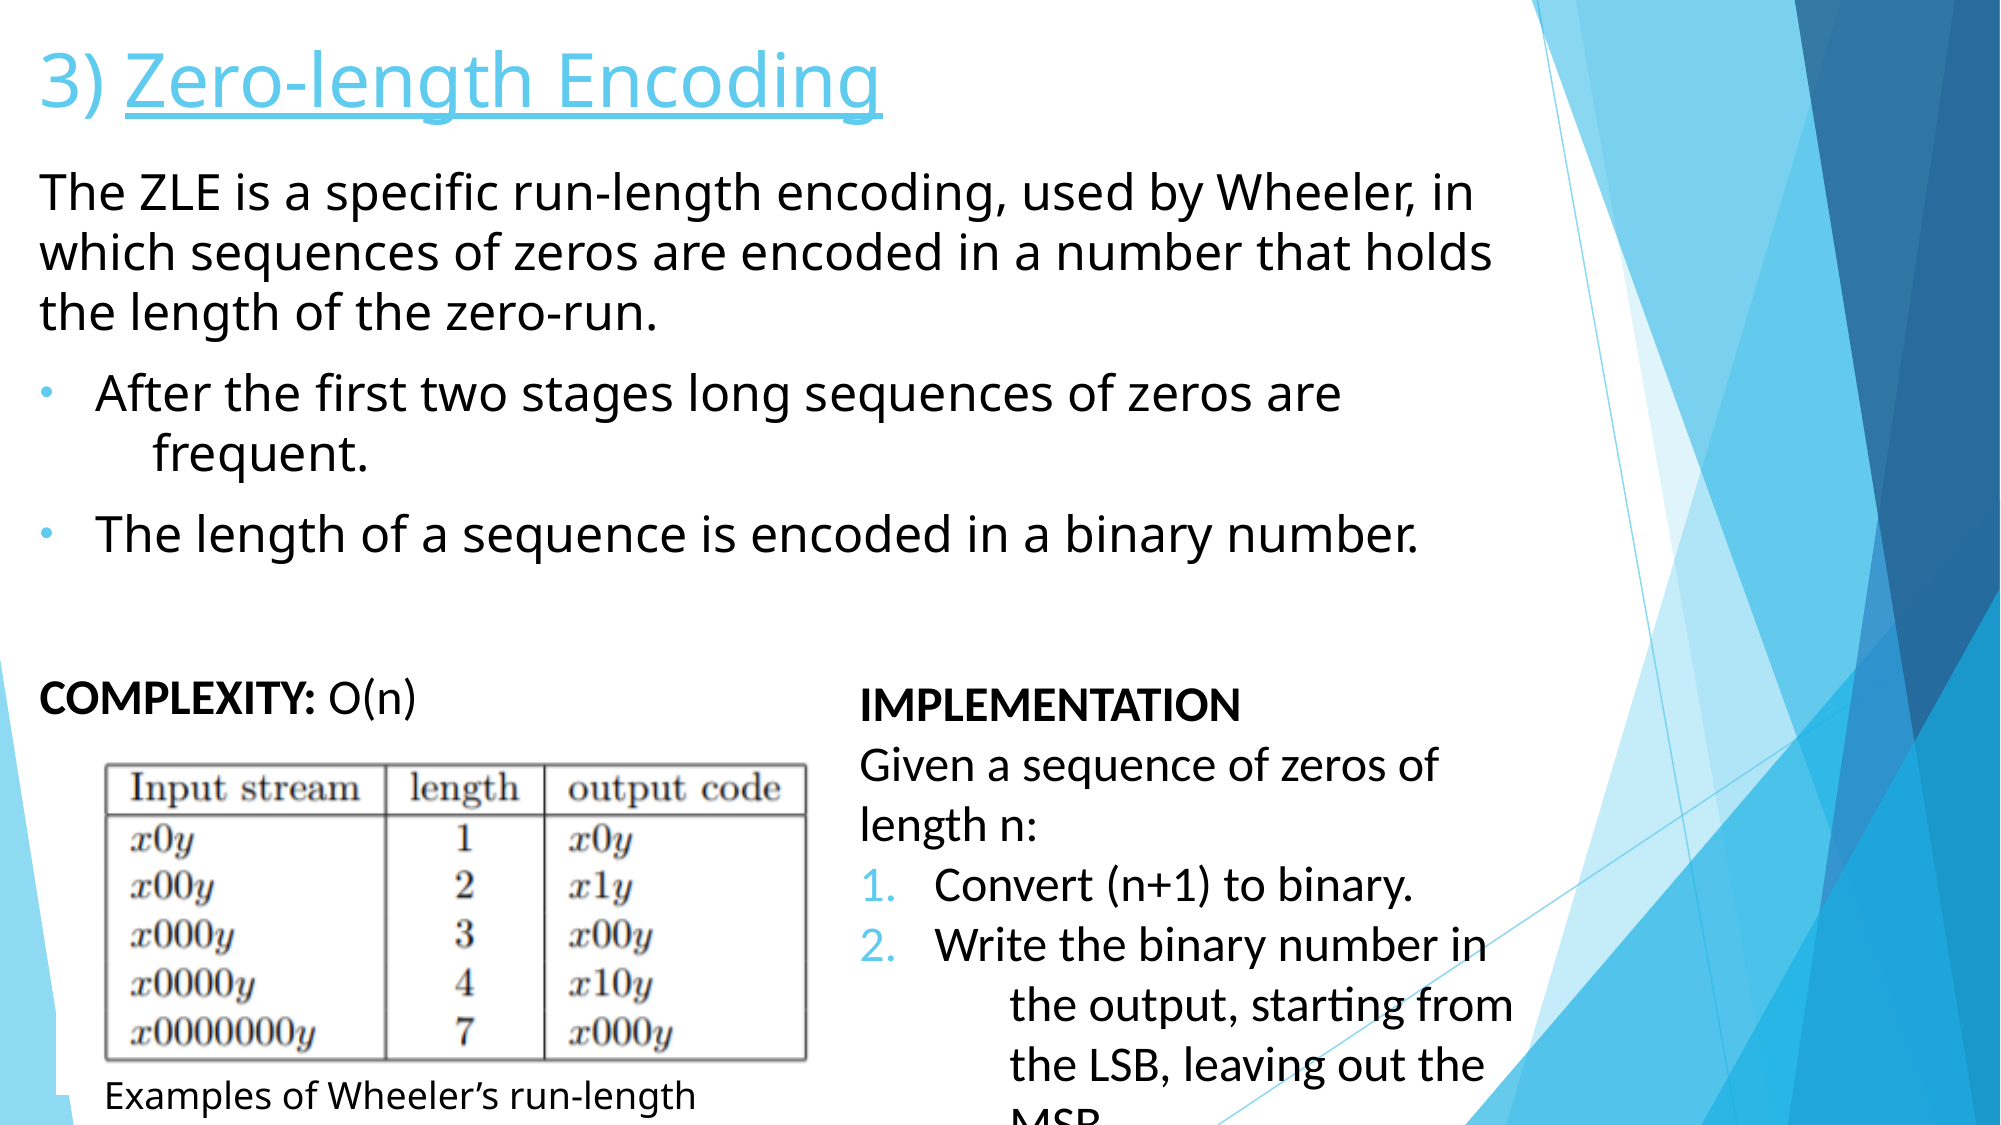

# 3) Zero-length Encoding
The ZLE is a specific run-length encoding, used by Wheeler, in which sequences of zeros are encoded in a number that holds the length of the zero-run.
After the first two stages long sequences of zeros are frequent.
The length of a sequence is encoded in a binary number.
COMPLEXITY: O(n)
IMPLEMENTATION
Given a sequence of zeros of length n:
Convert (n+1) to binary.
Write the binary number in the output, starting from the LSB, leaving out the MSB.
Examples of Wheeler’s run-length coding